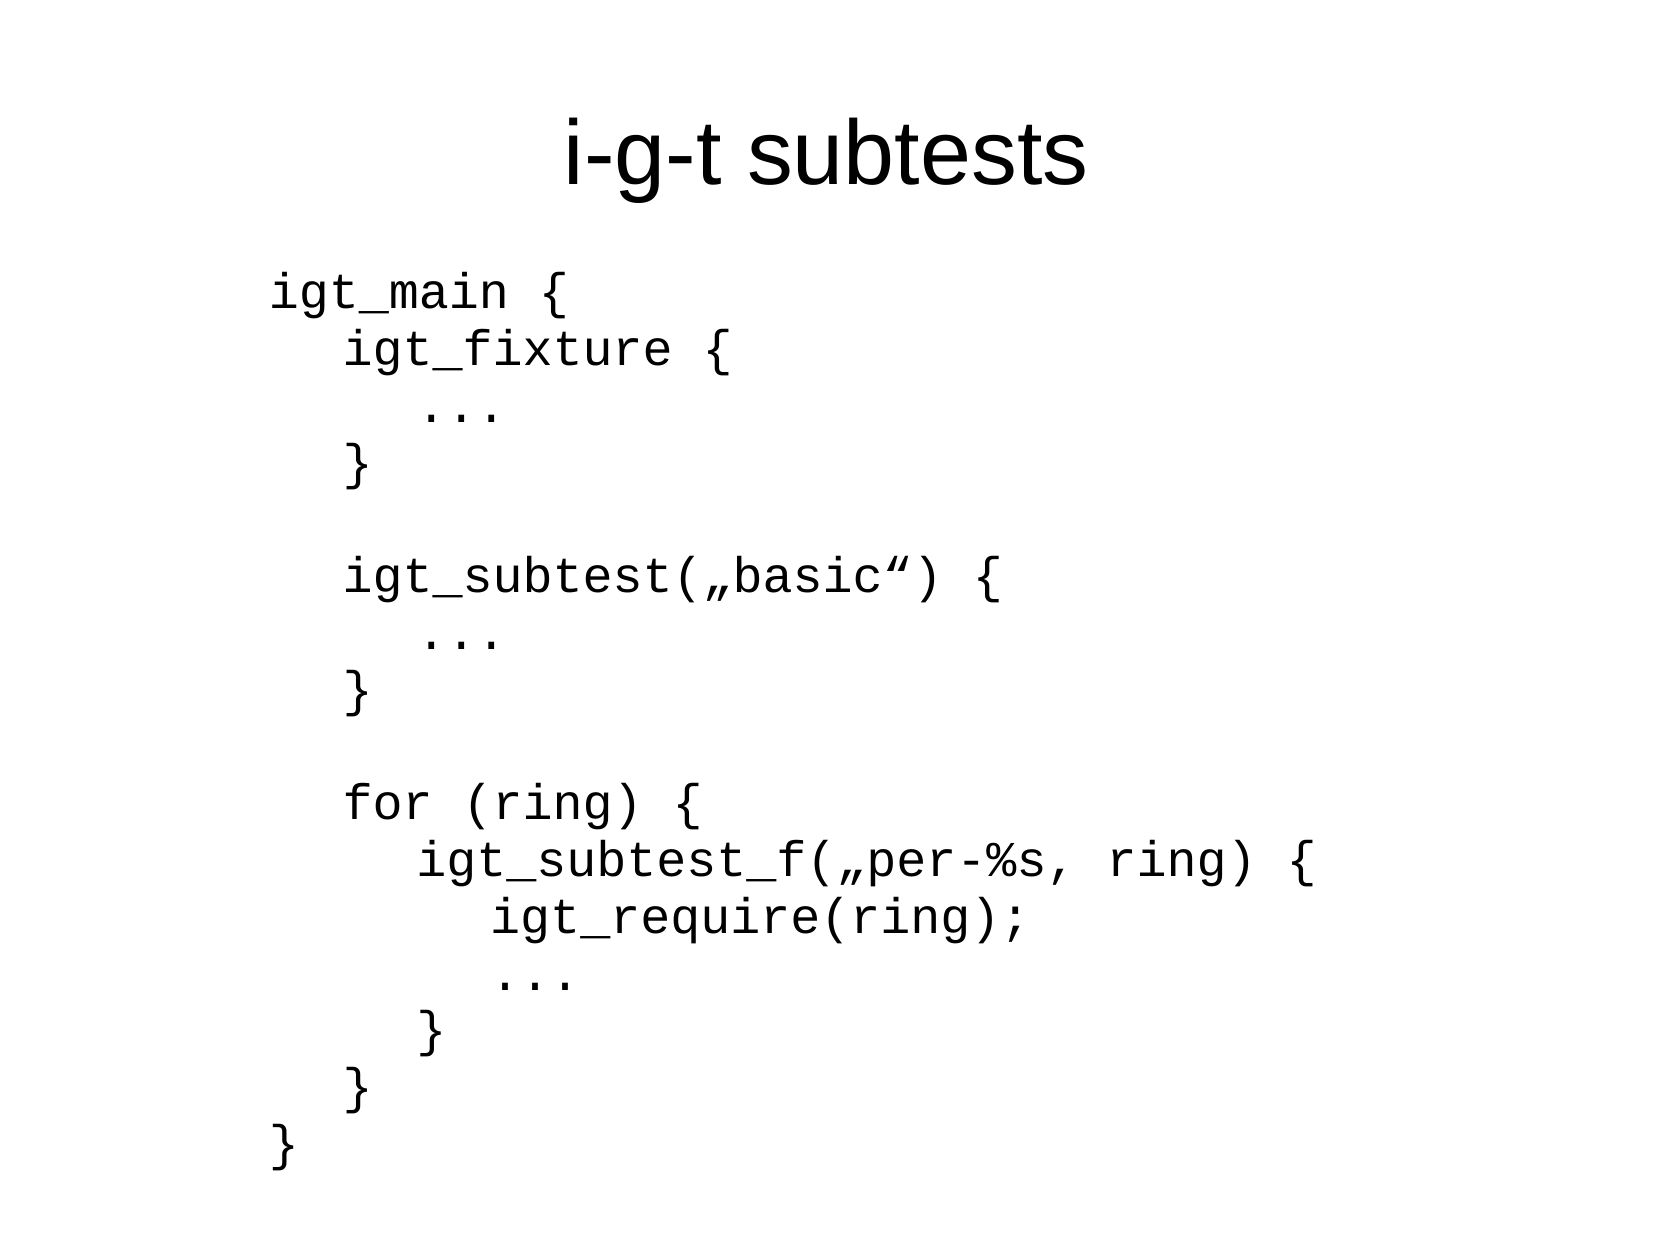

# i-g-t subtests
igt_main {
	igt_fixture {
		...
	}
	igt_subtest(„basic“) {
		...
	}
	for (ring) {
		igt_subtest_f(„per-%s, ring) {
			igt_require(ring);
			...
		}
	}
}